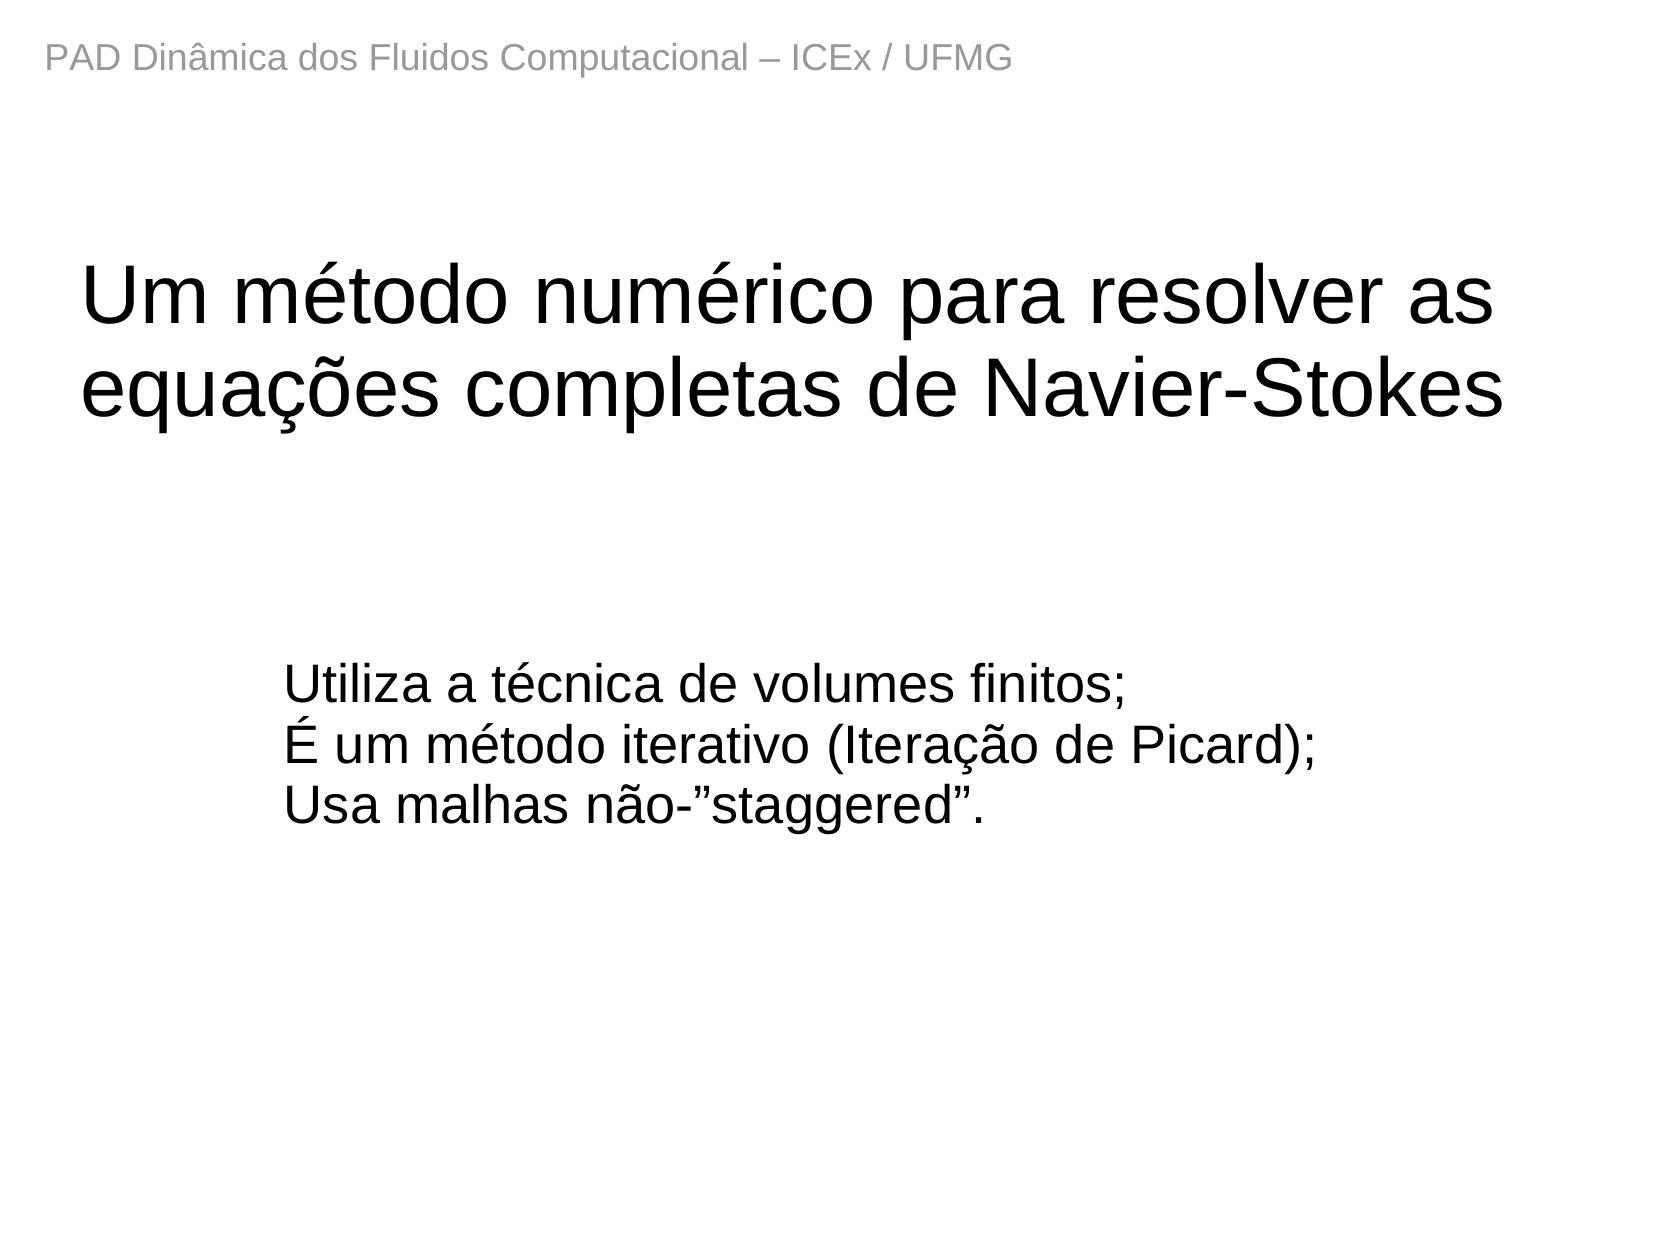

PAD Dinâmica dos Fluidos Computacional – ICEx / UFMG
Um método numérico para resolver as
equações completas de Navier-Stokes
 Utiliza a técnica de volumes finitos;
 É um método iterativo (Iteração de Picard);
 Usa malhas não-”staggered”.